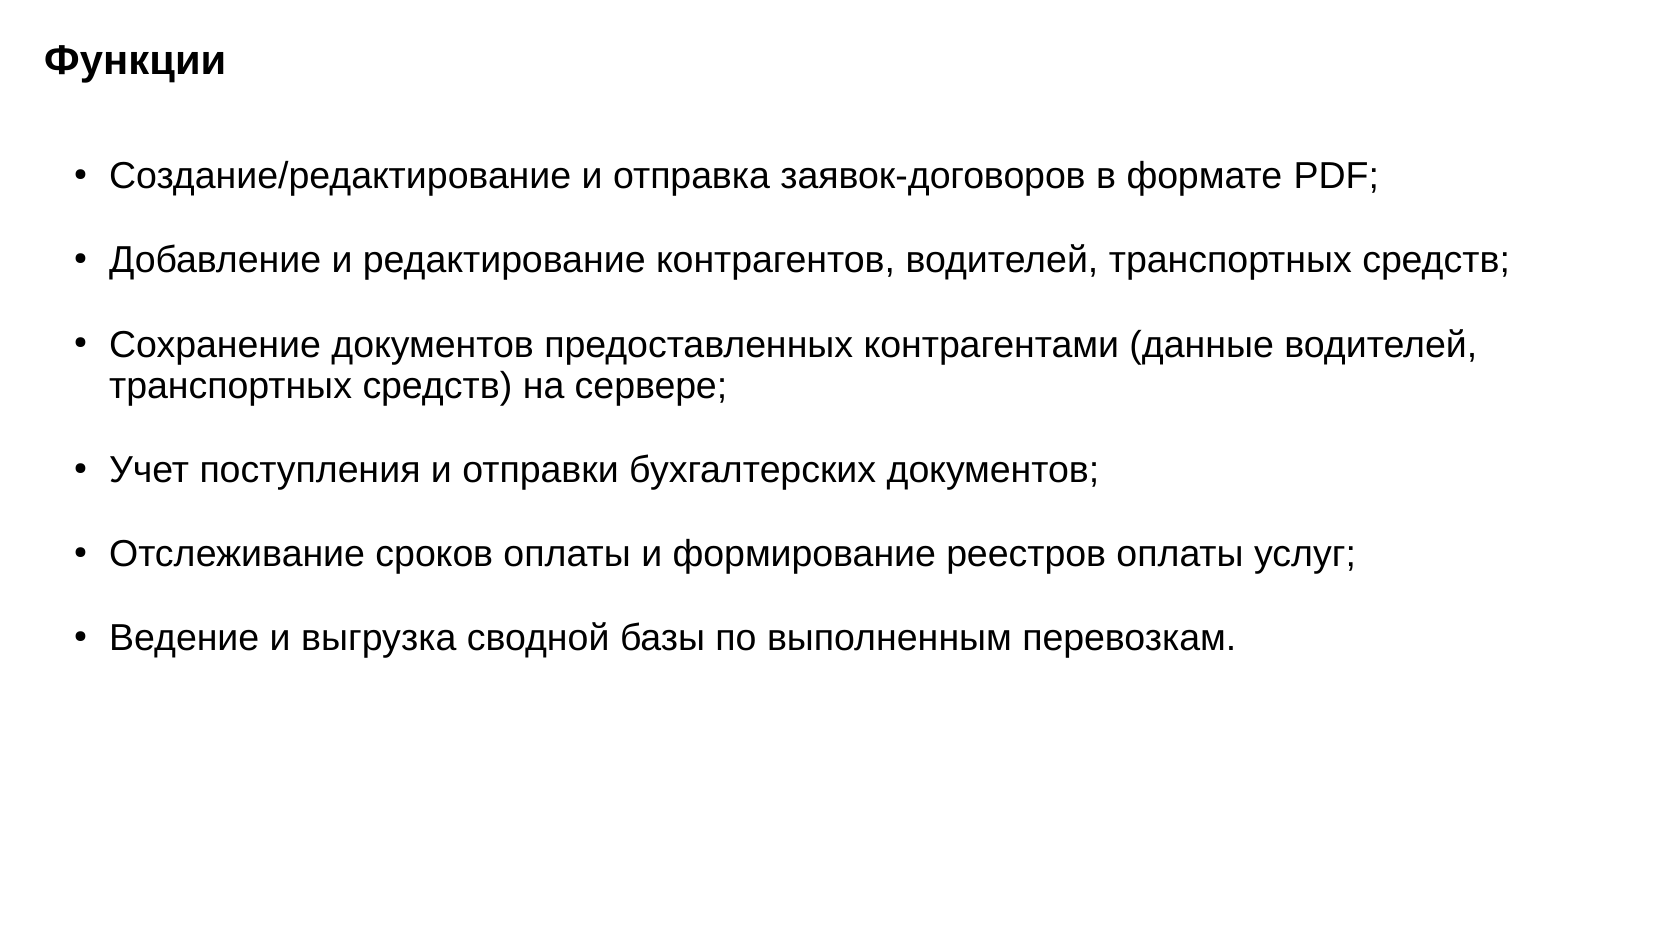

Функции
Создание/редактирование и отправка заявок-договоров в формате PDF;
Добавление и редактирование контрагентов, водителей, транспортных средств;
Сохранение документов предоставленных контрагентами (данные водителей, транспортных средств) на сервере;
Учет поступления и отправки бухгалтерских документов;
Отслеживание сроков оплаты и формирование реестров оплаты услуг;
Ведение и выгрузка сводной базы по выполненным перевозкам.